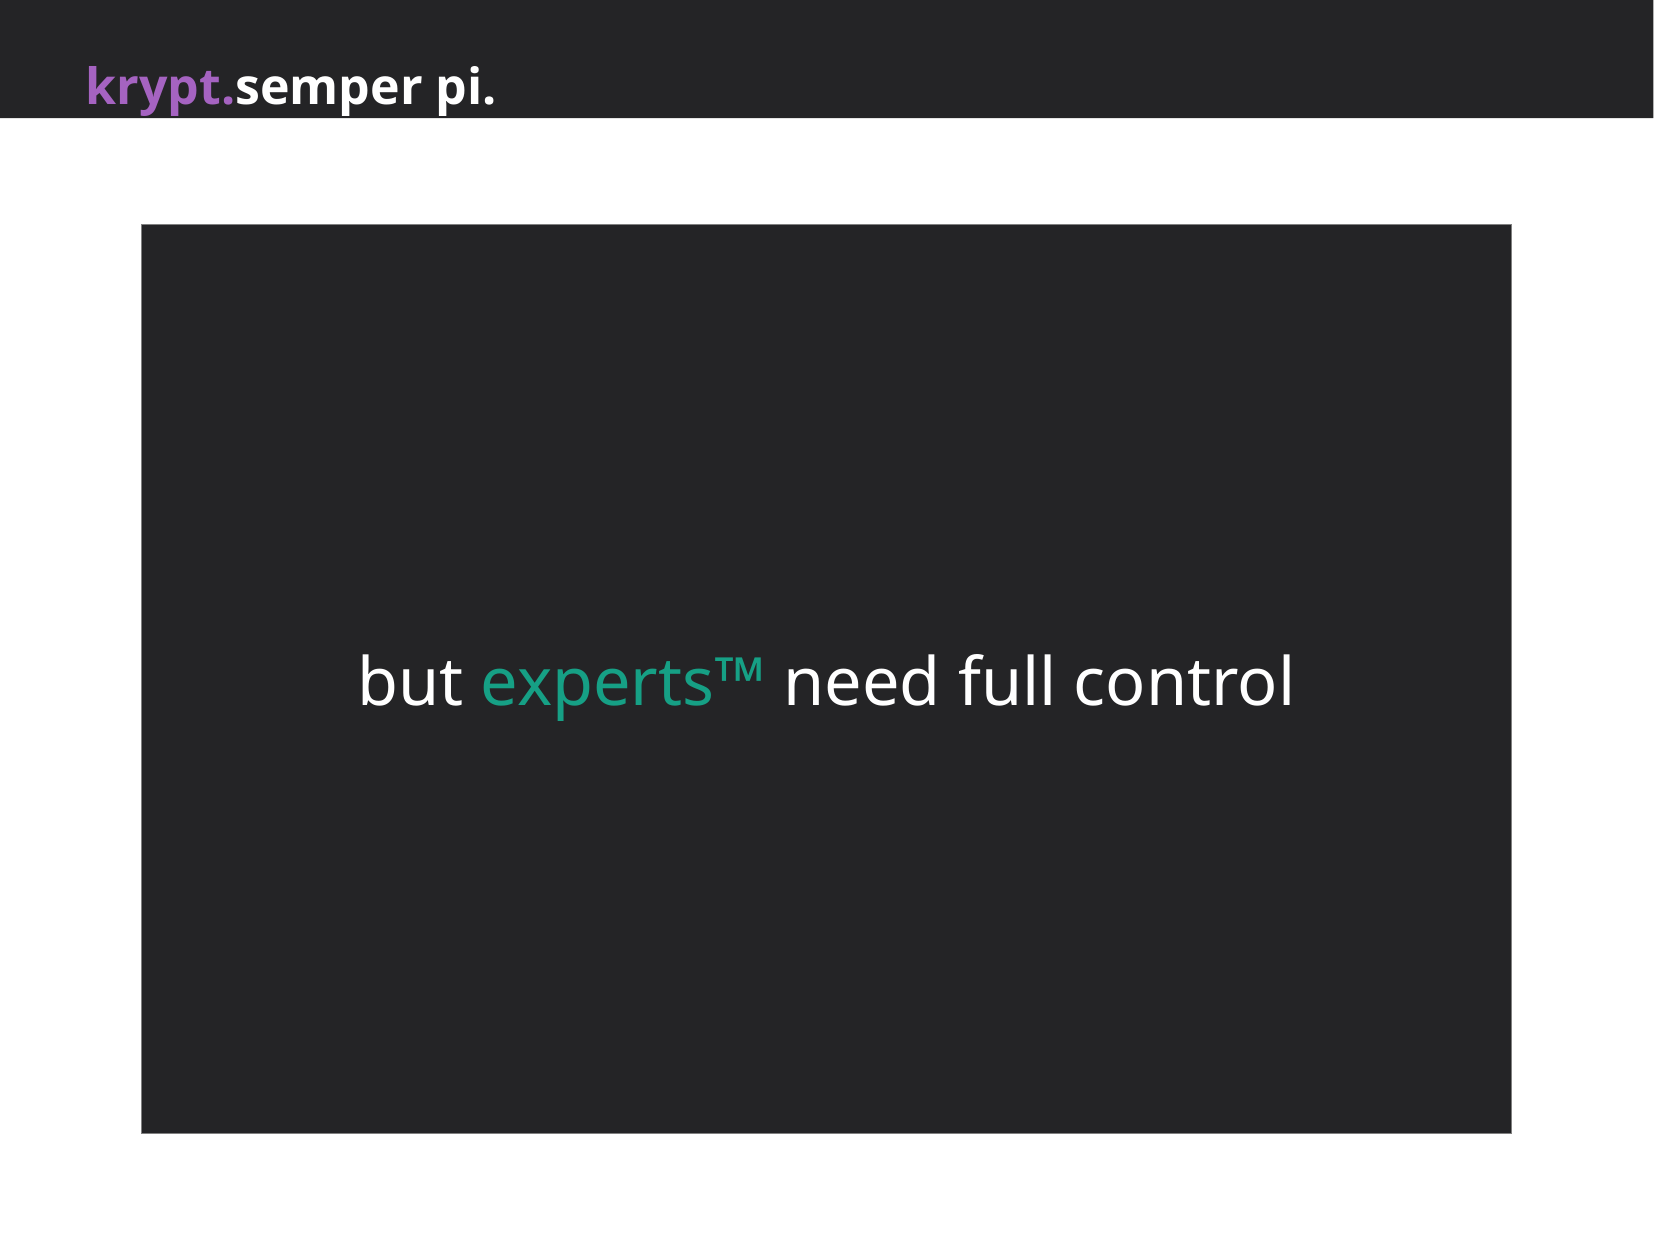

krypt.semper pi.
but experts™ need full control
security sucks.